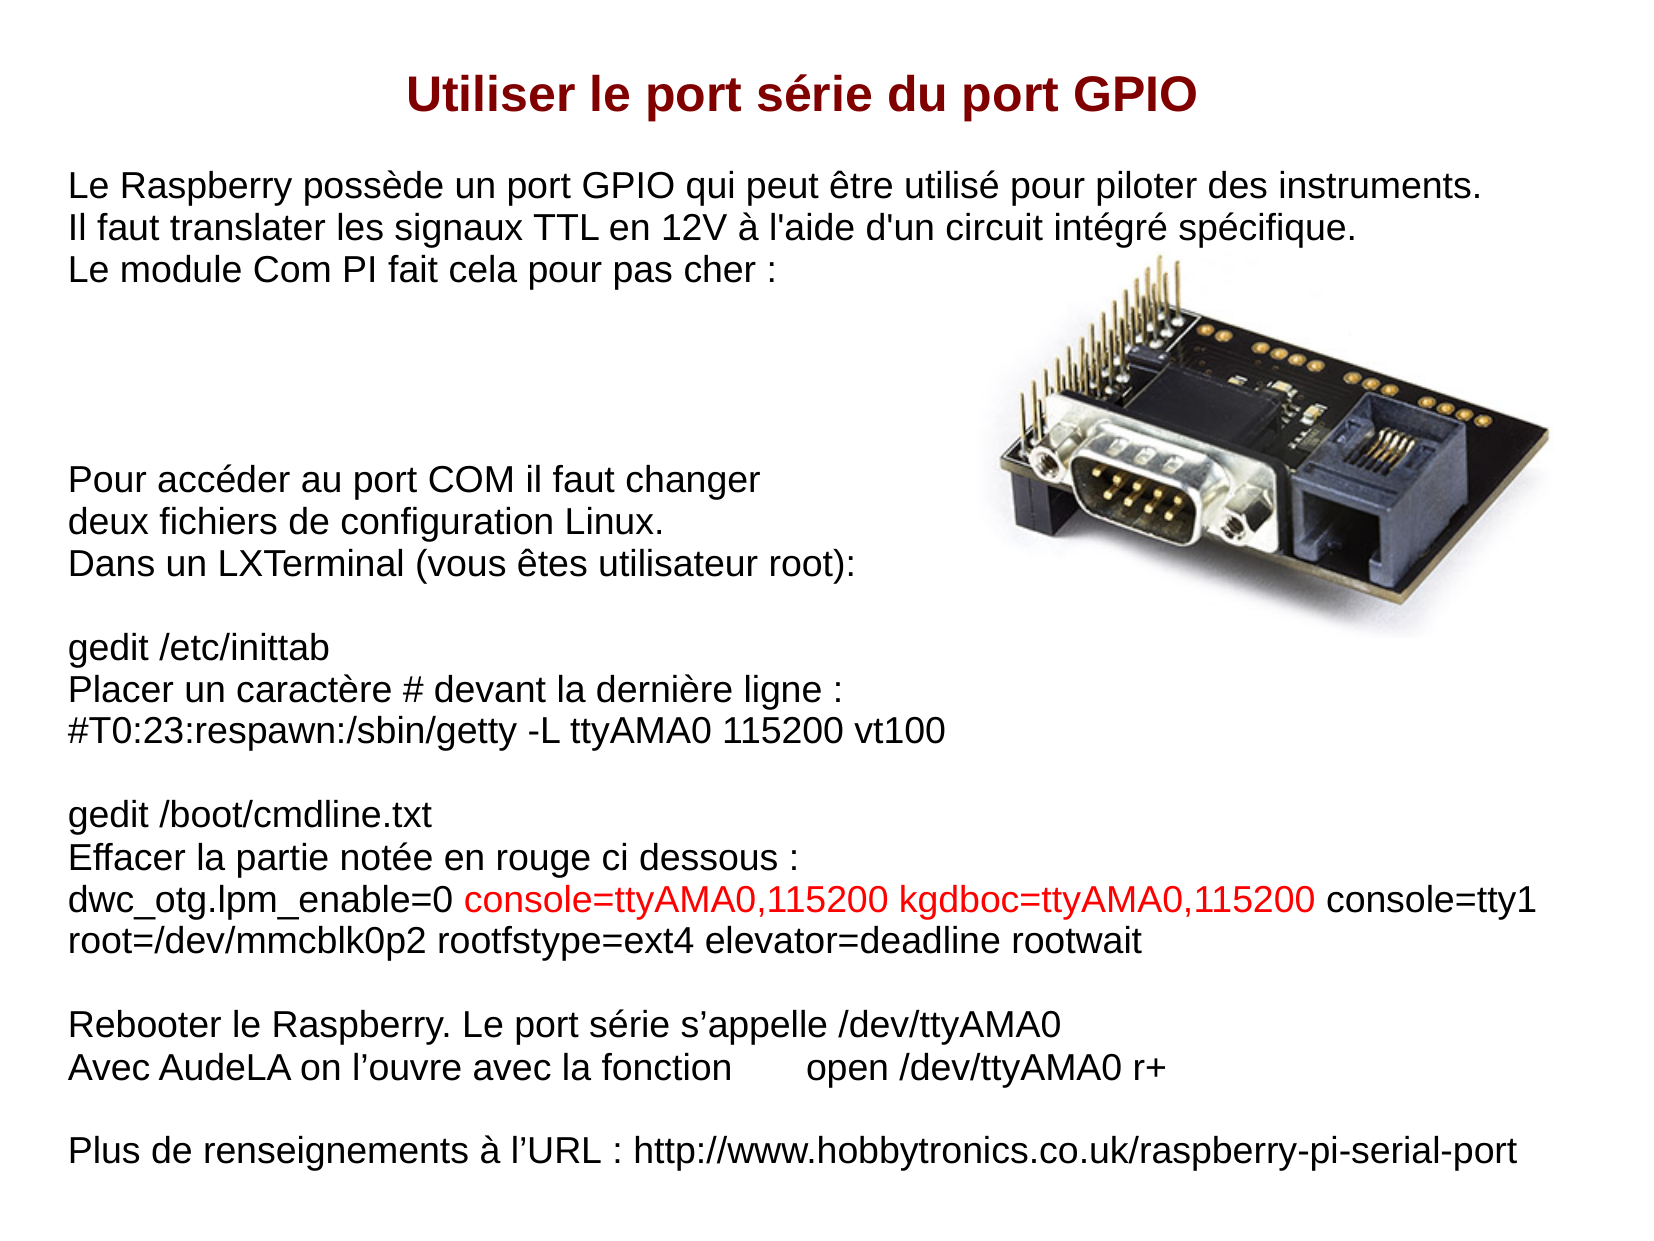

Utiliser le port série du port GPIO
Le Raspberry possède un port GPIO qui peut être utilisé pour piloter des instruments.
Il faut translater les signaux TTL en 12V à l'aide d'un circuit intégré spécifique.
Le module Com PI fait cela pour pas cher :
Pour accéder au port COM il faut changer
deux fichiers de configuration Linux.
Dans un LXTerminal (vous êtes utilisateur root):
gedit /etc/inittab
Placer un caractère # devant la dernière ligne :
#T0:23:respawn:/sbin/getty -L ttyAMA0 115200 vt100
gedit /boot/cmdline.txt
Effacer la partie notée en rouge ci dessous :
dwc_otg.lpm_enable=0 console=ttyAMA0,115200 kgdboc=ttyAMA0,115200 console=tty1
root=/dev/mmcblk0p2 rootfstype=ext4 elevator=deadline rootwait
Rebooter le Raspberry. Le port série s’appelle /dev/ttyAMA0
Avec AudeLA on l’ouvre avec la fonction 	open /dev/ttyAMA0 r+
Plus de renseignements à l’URL : http://www.hobbytronics.co.uk/raspberry-pi-serial-port